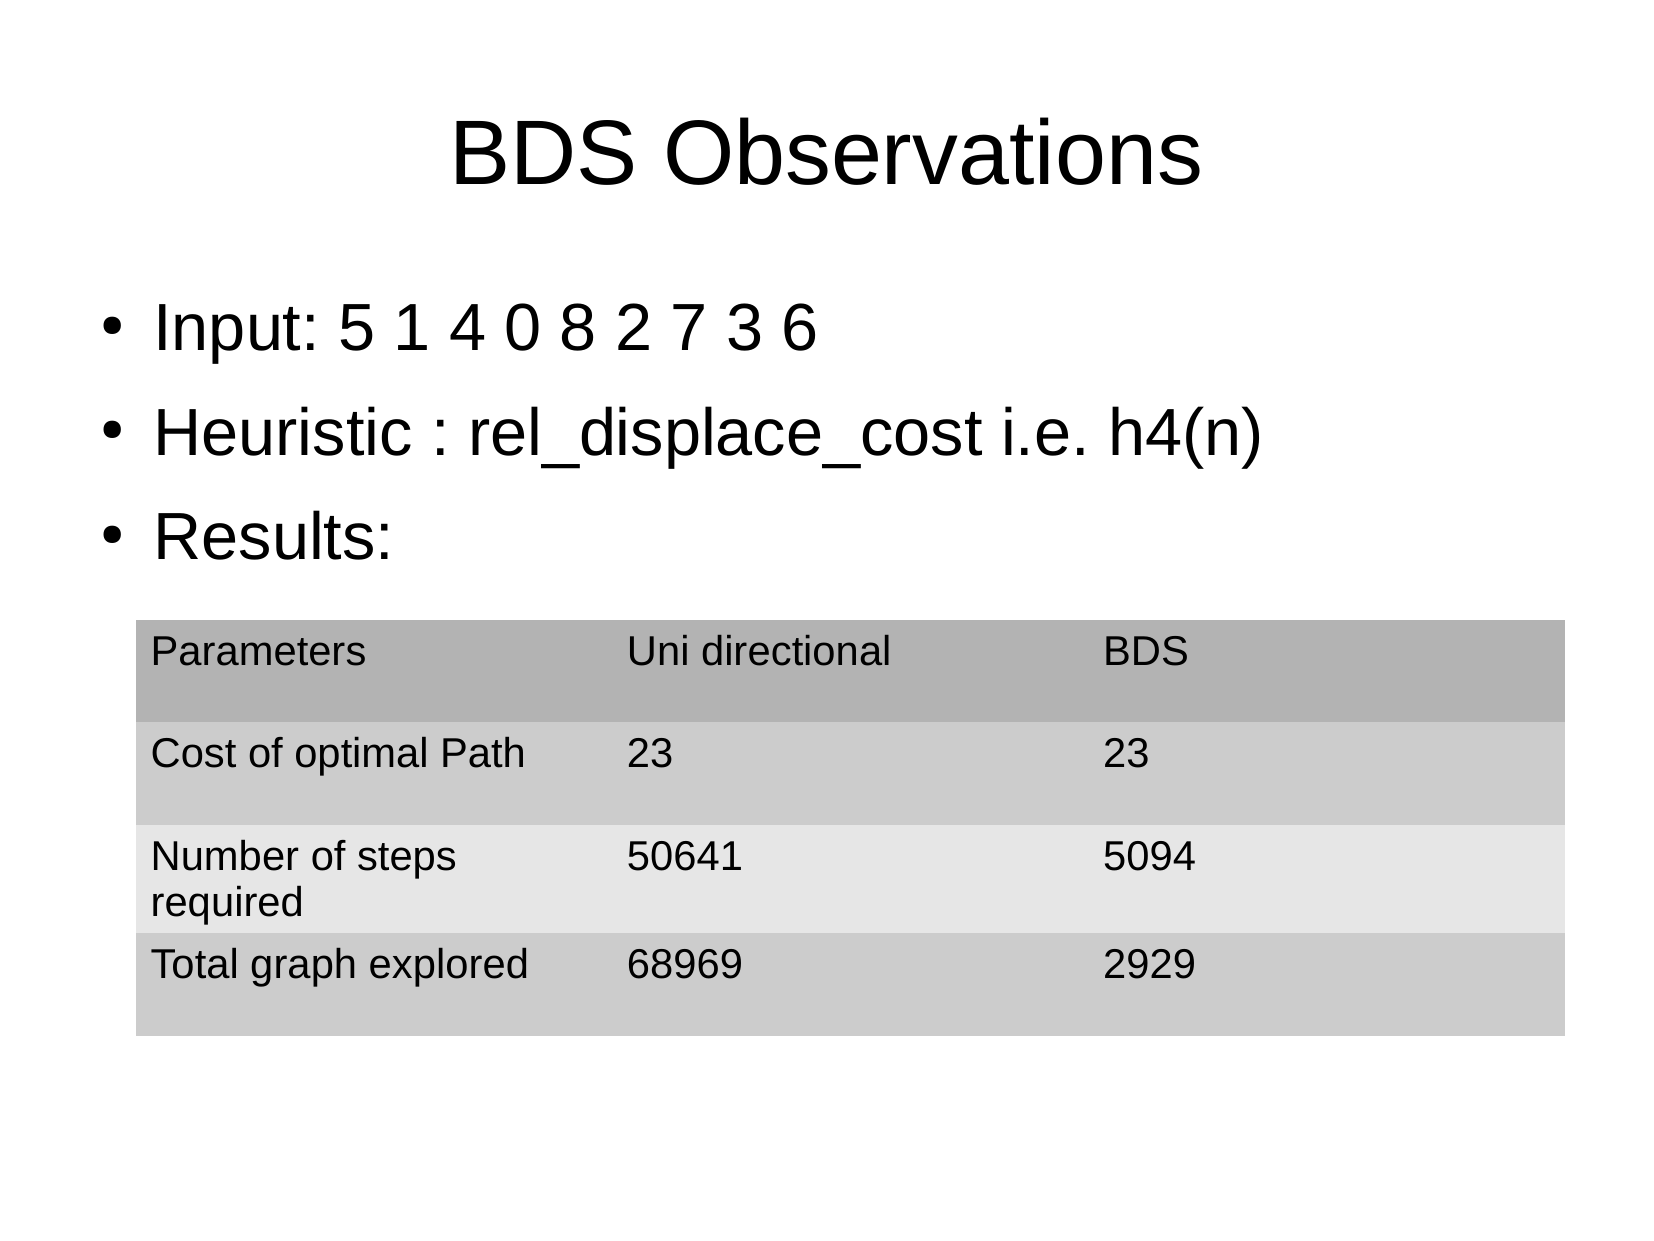

# BDS Observations
Input: 5 1 4 0 8 2 7 3 6
Heuristic : rel_displace_cost i.e. h4(n)
Results:
| Parameters | Uni directional | BDS |
| --- | --- | --- |
| Cost of optimal Path | 23 | 23 |
| Number of steps required | 50641 | 5094 |
| Total graph explored | 68969 | 2929 |